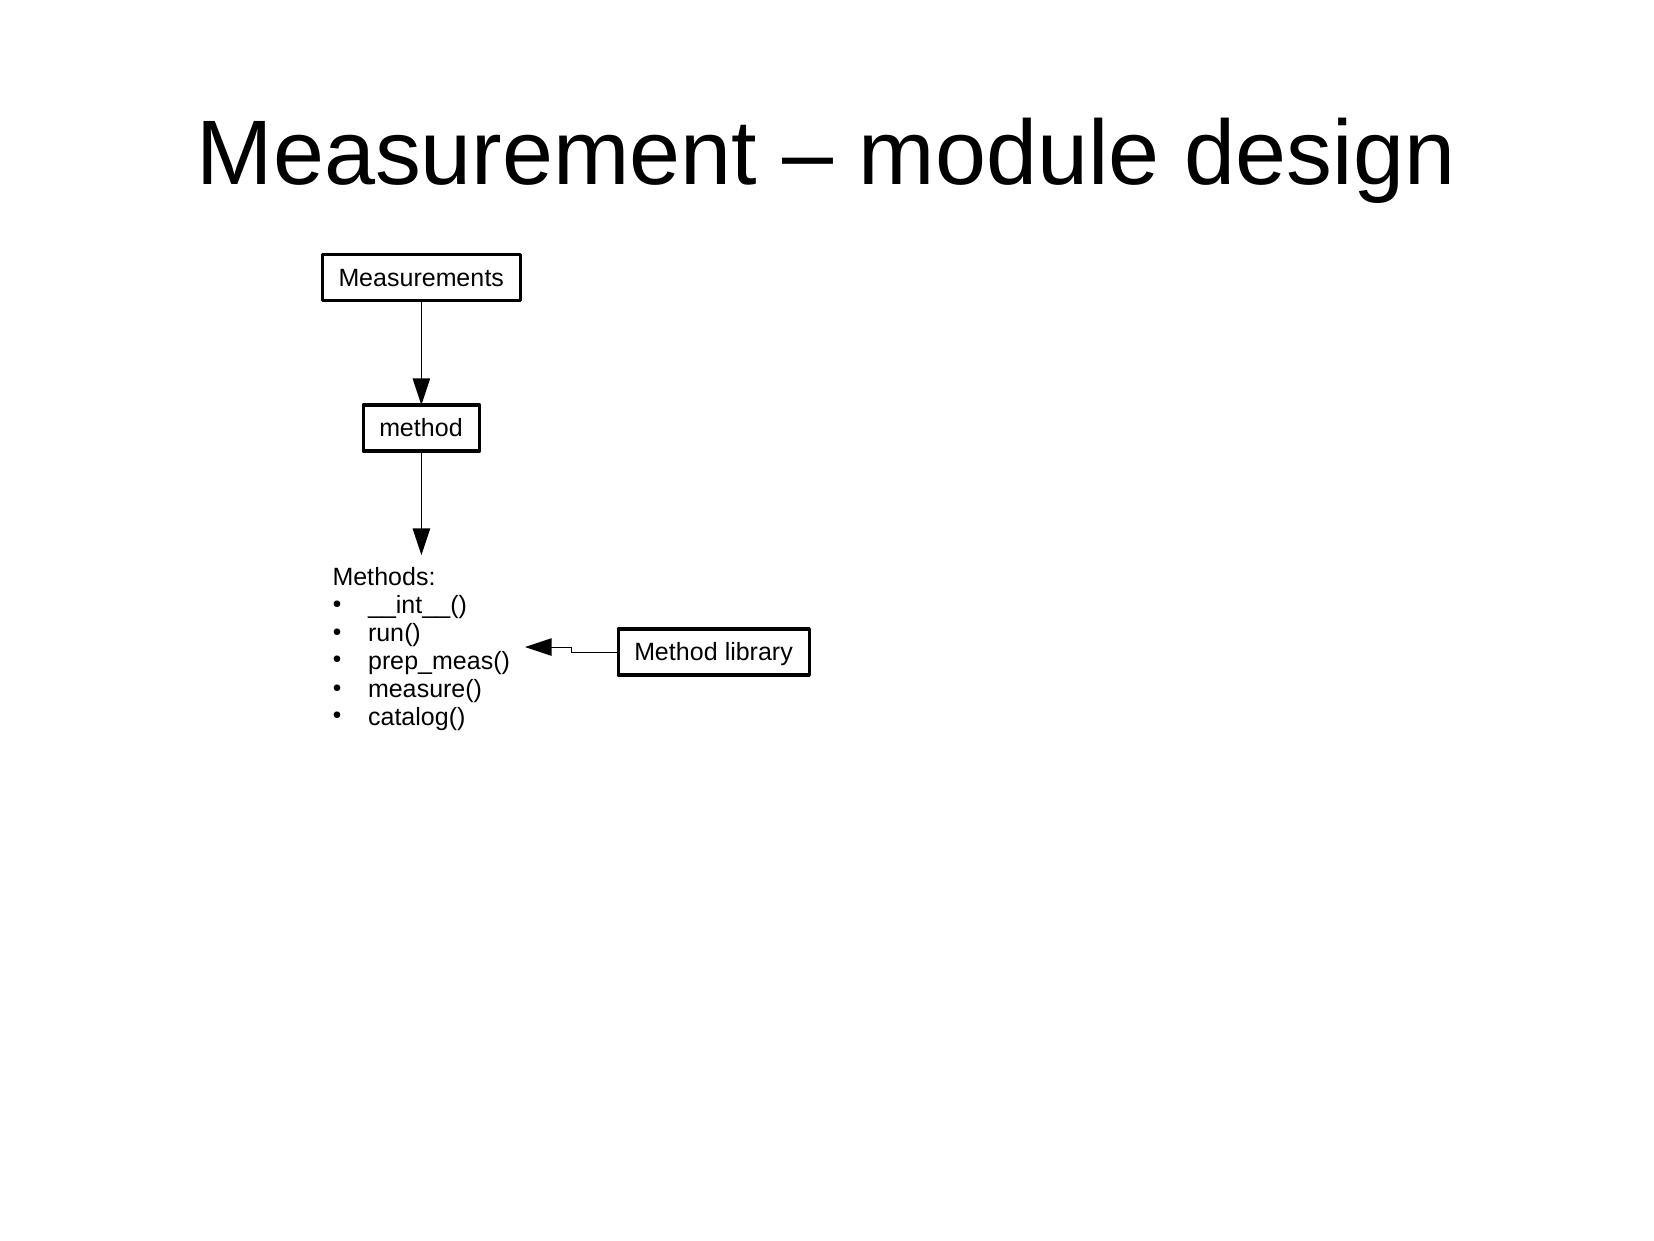

# Measurement – module design
Measurements
method
Methods:
__int__()
run()
prep_meas()
measure()
catalog()
Method library